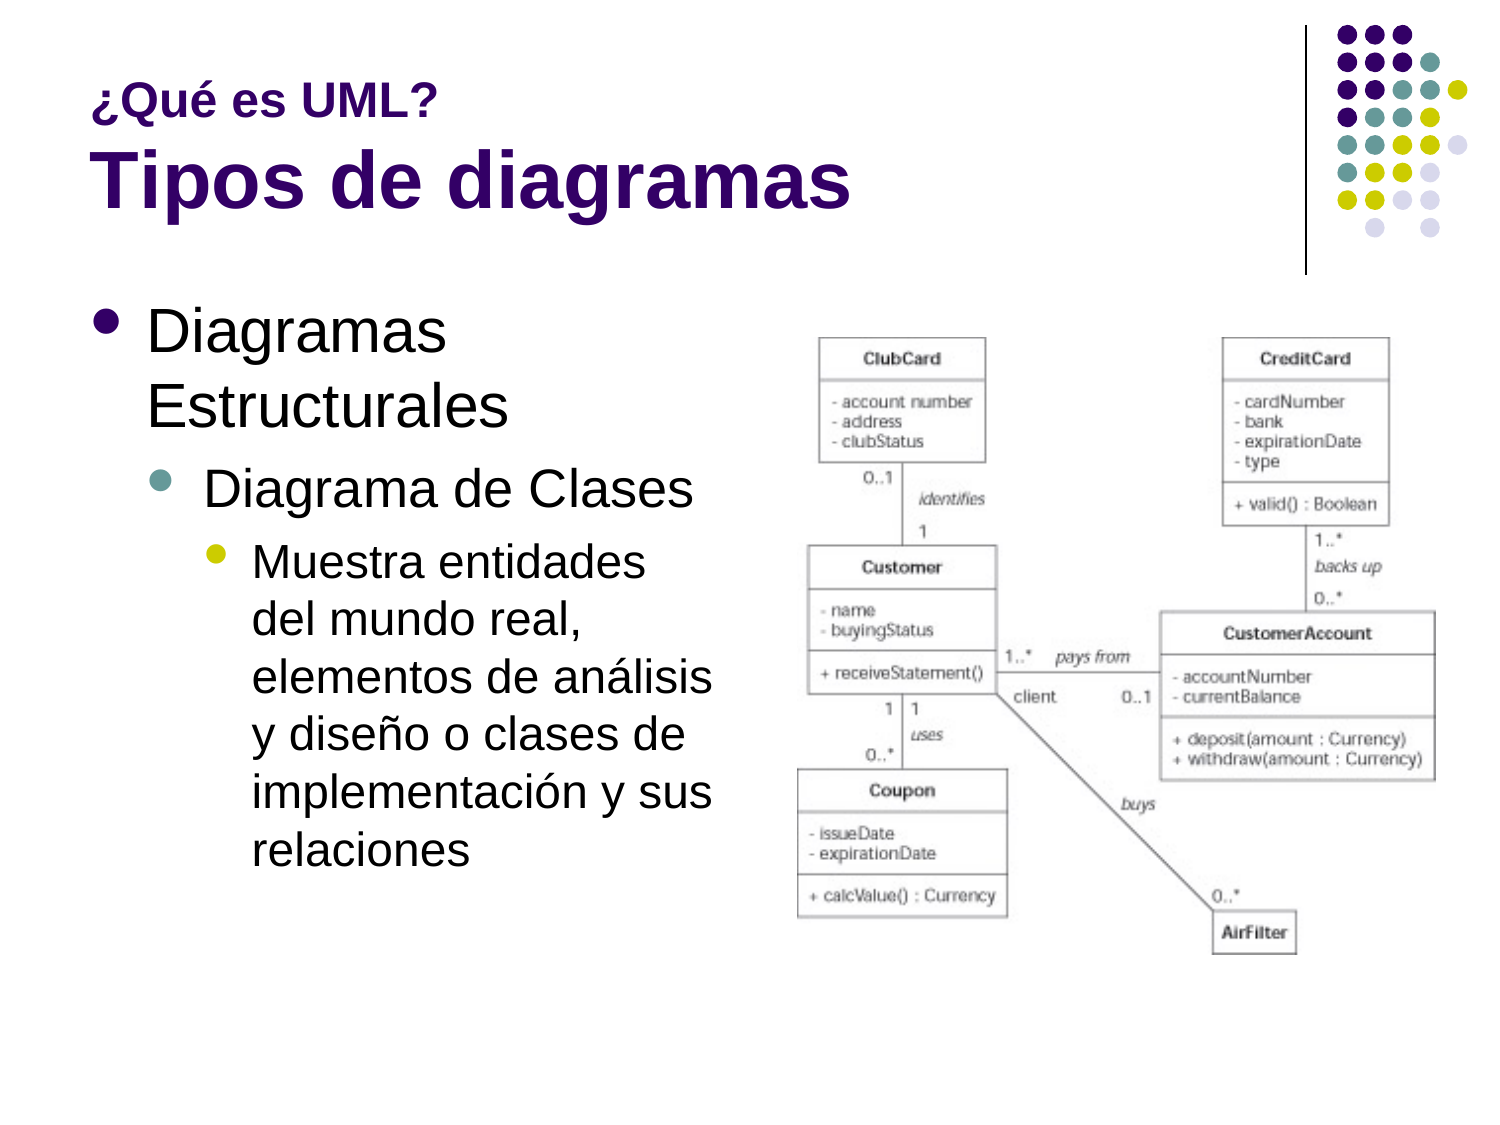

# ¿Qué es UML? Tipos de diagramas
Diagramas Estructurales
Diagrama de Clases
Muestra entidades del mundo real, elementos de análisis y diseño o clases de implementación y sus relaciones